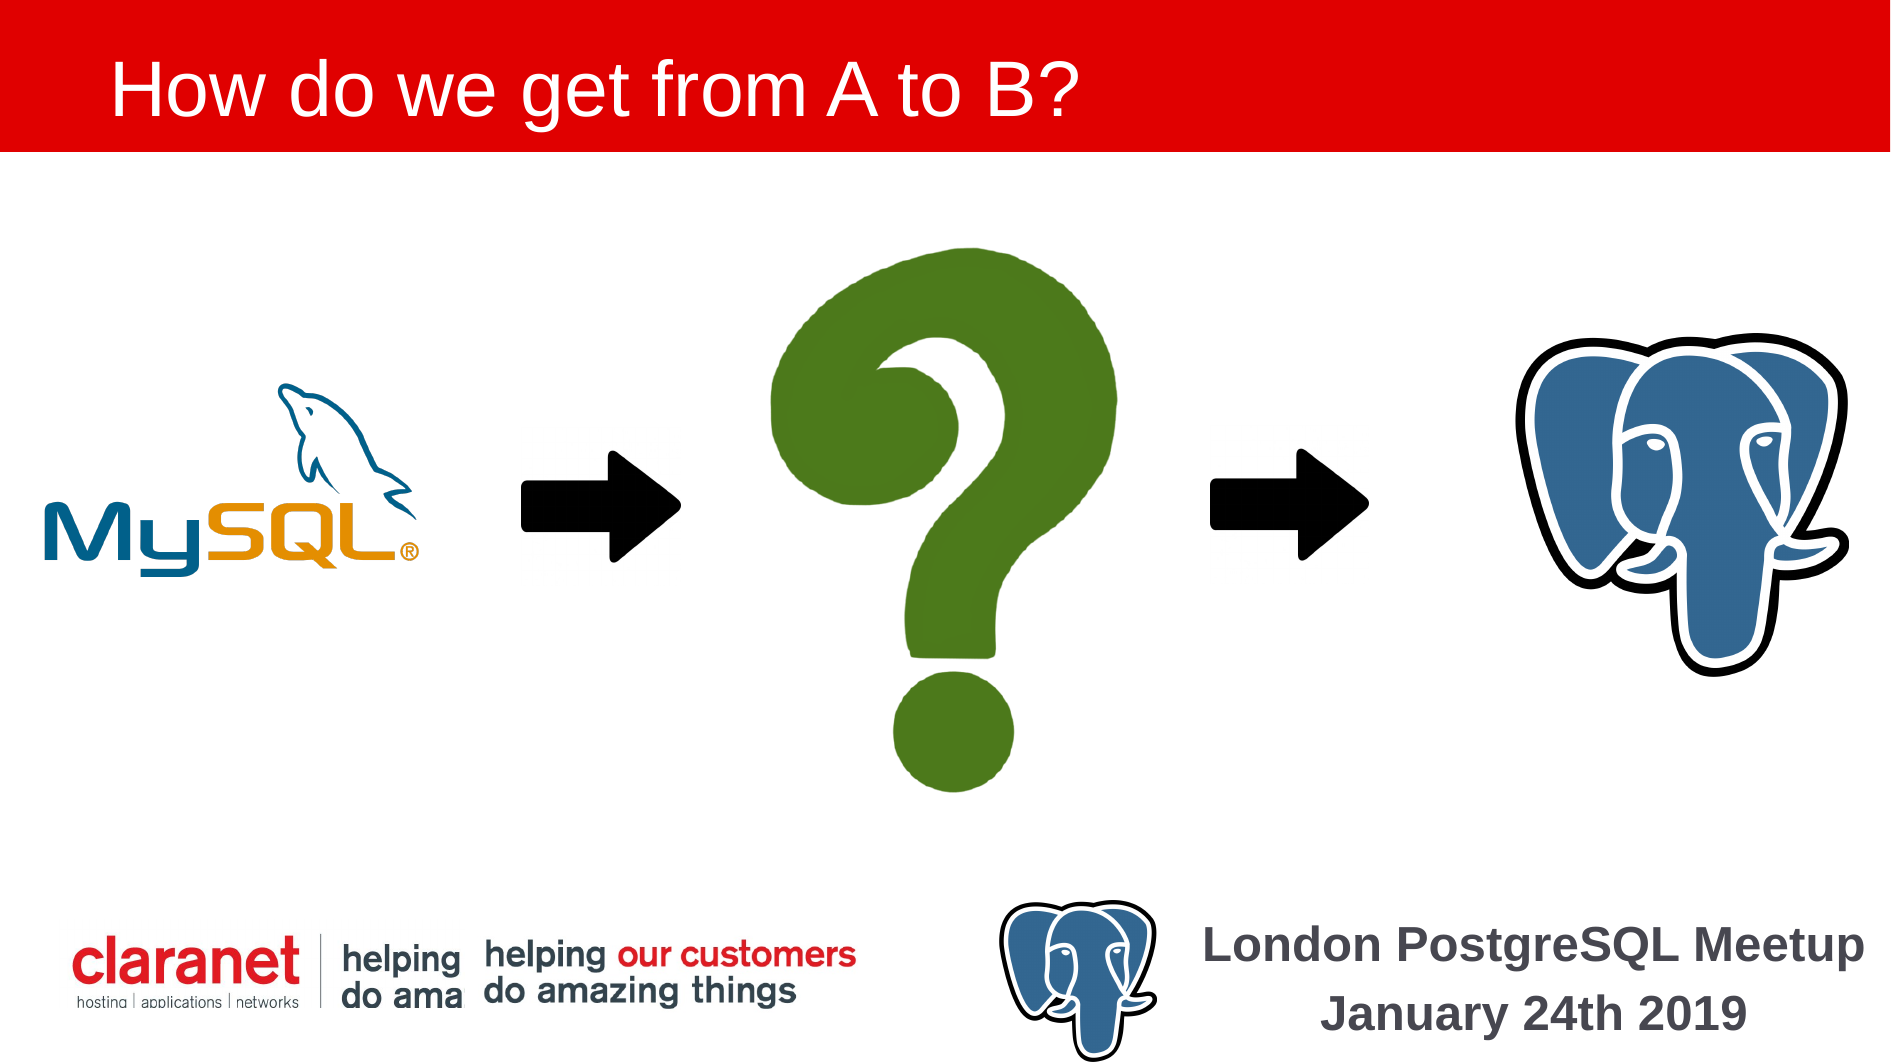

How do we get from A to B?